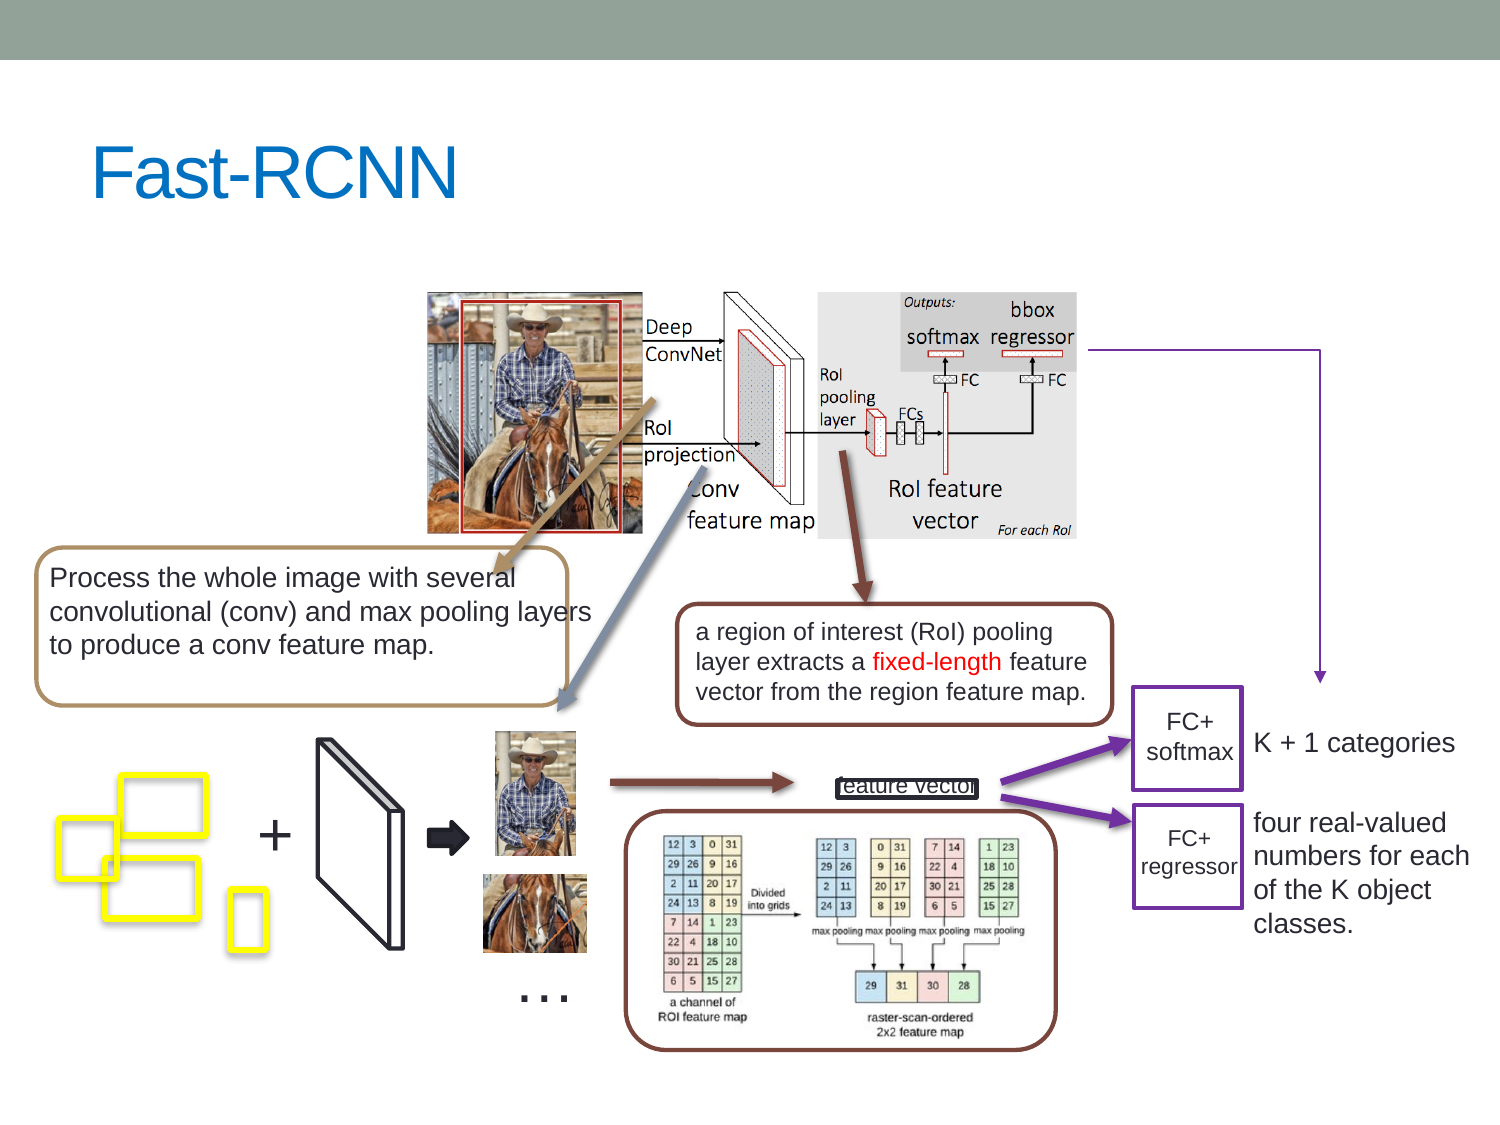

# Fast-RCNN
Process the whole image with several convolutional (conv) and max pooling layers to produce a conv feature map.
a region of interest (RoI) pooling layer extracts a fixed-length feature vector from the region feature map.
FC+
softmax
K + 1 categories
feature vector
+
four real-valued numbers for each of the K object classes.
FC+
regressor
…